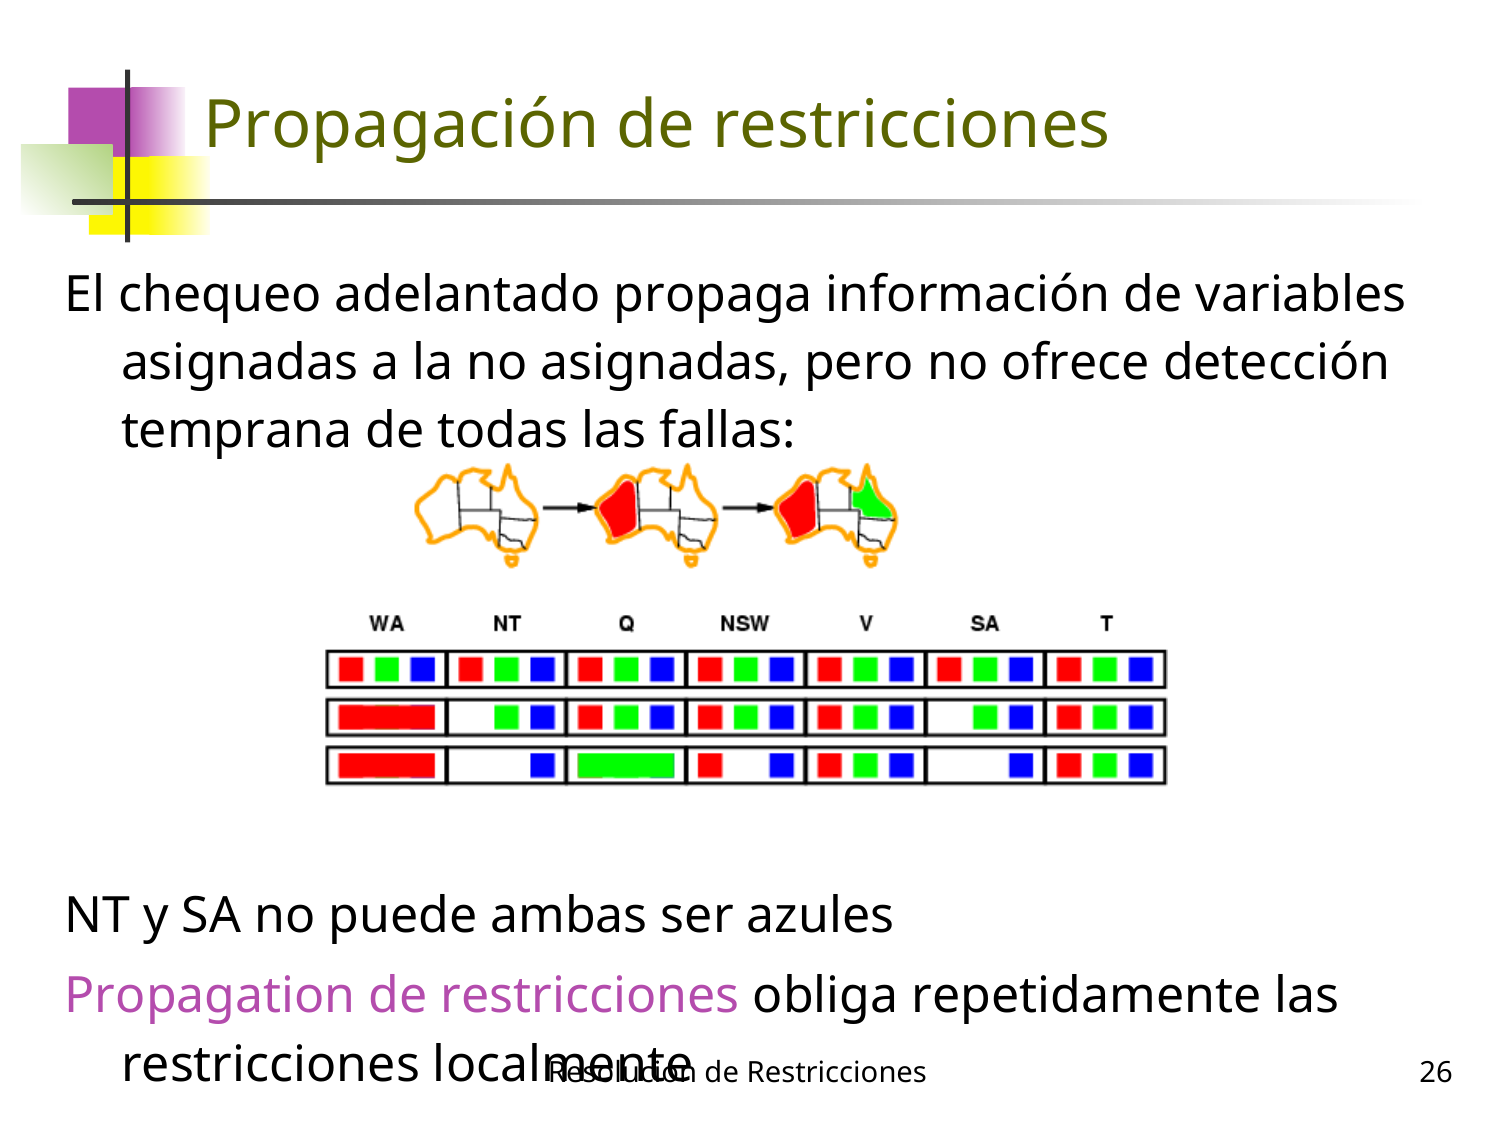

# Propagación de restricciones
El chequeo adelantado propaga información de variables asignadas a la no asignadas, pero no ofrece detección temprana de todas las fallas:
NT y SA no puede ambas ser azules
Propagation de restricciones obliga repetidamente las restricciones localmente
Resolución de Restricciones
26